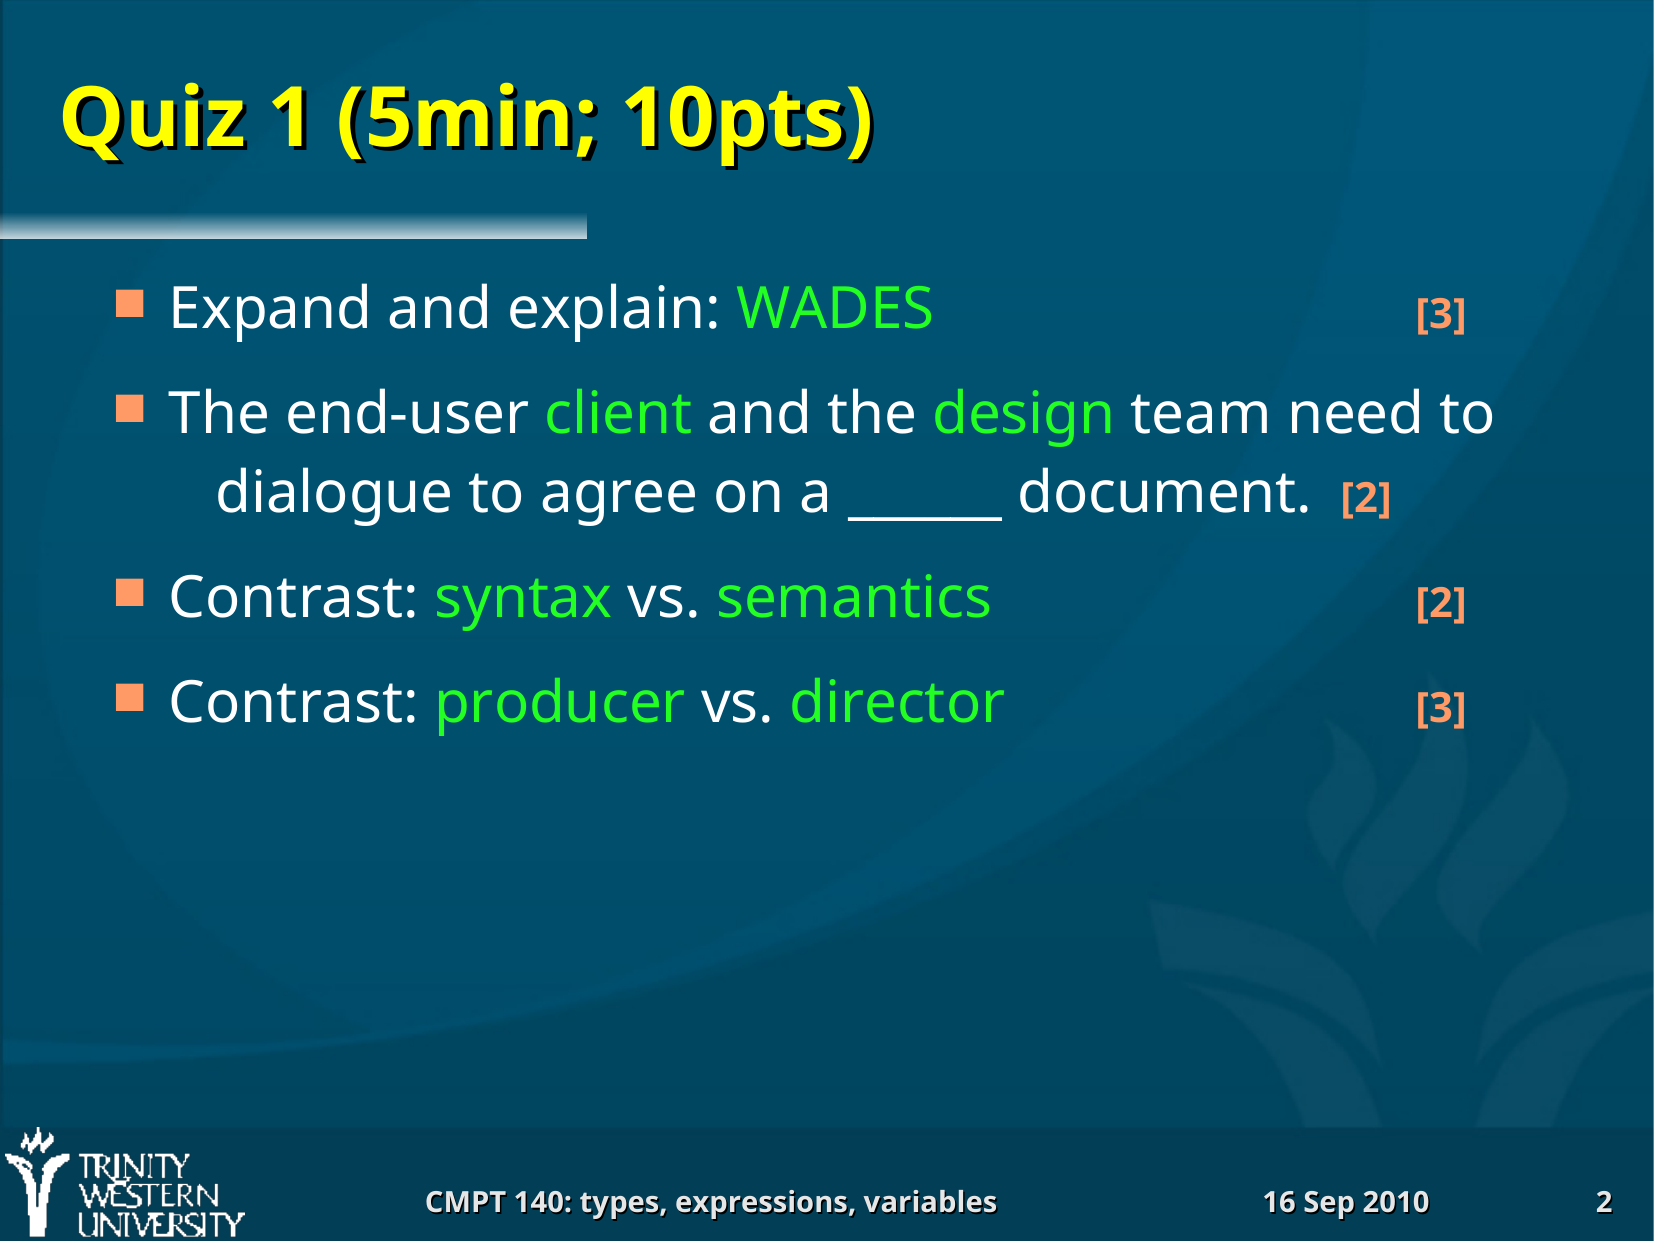

# Quiz 1 (5min; 10pts)
Expand and explain: WADES							[3]
The end-user client and the design team need to dialogue to agree on a ______ document.	[2]
Contrast: syntax vs. semantics						[2]
Contrast: producer vs. director						[3]
CMPT 140: types, expressions, variables
16 Sep 2010
2